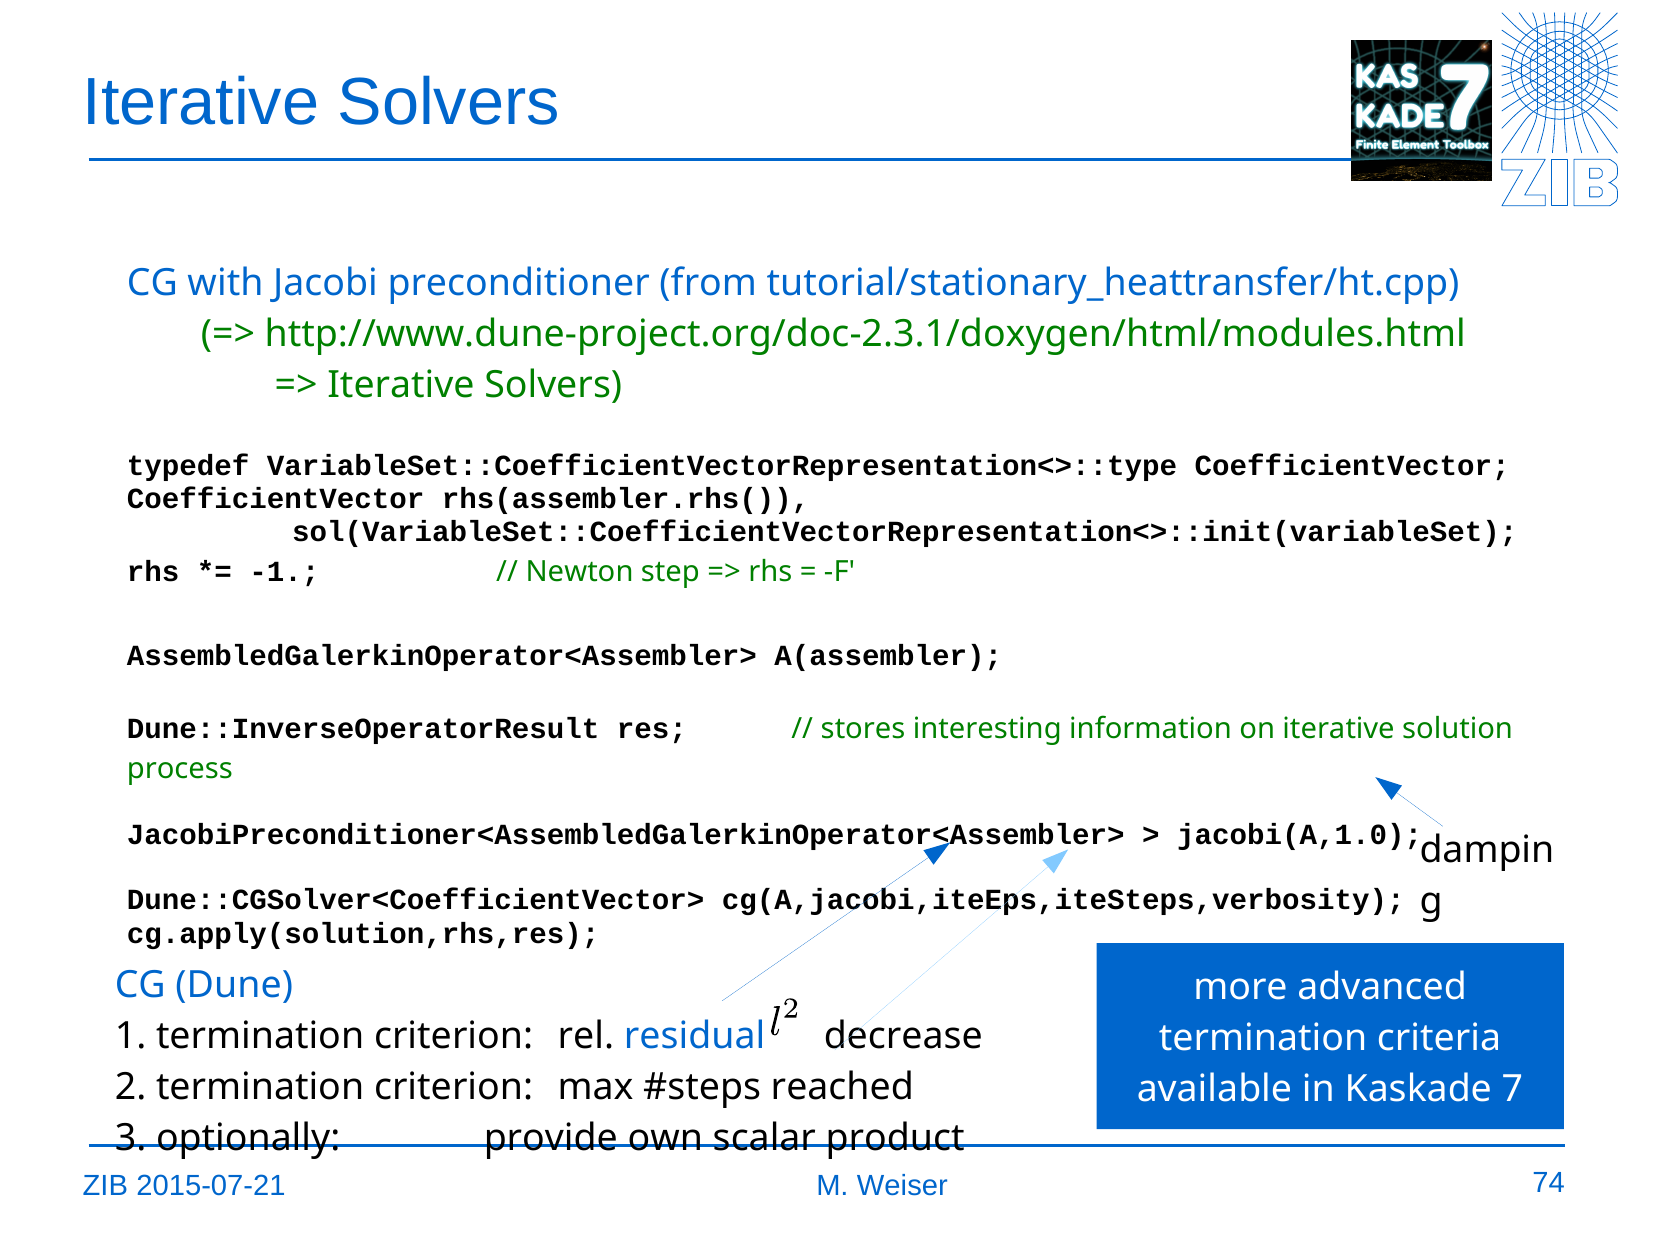

# Iterative Solvers
CG with Jacobi preconditioner (from tutorial/stationary_heattransfer/ht.cpp)
	(=> http://www.dune-project.org/doc-2.3.1/doxygen/html/modules.html
		=> Iterative Solvers)
typedef VariableSet::CoefficientVectorRepresentation<>::type CoefficientVector;
CoefficientVector rhs(assembler.rhs()),
		 sol(VariableSet::CoefficientVectorRepresentation<>::init(variableSet);
rhs *= -1.;			// Newton step => rhs = -F'
AssembledGalerkinOperator<Assembler> A(assembler);
Dune::InverseOperatorResult res;		// stores interesting information on iterative solution process
JacobiPreconditioner<AssembledGalerkinOperator<Assembler> > jacobi(A,1.0);
Dune::CGSolver<CoefficientVector> cg(A,jacobi,iteEps,iteSteps,verbosity);
cg.apply(solution,rhs,res);
damping
more advanced
termination criteria
available in Kaskade 7
CG (Dune)
1. termination criterion:	rel. residual decrease
2. termination criterion:	max #steps reached
3. optionally:		provide own scalar product
74
ZIB 2015-07-21
M. Weiser